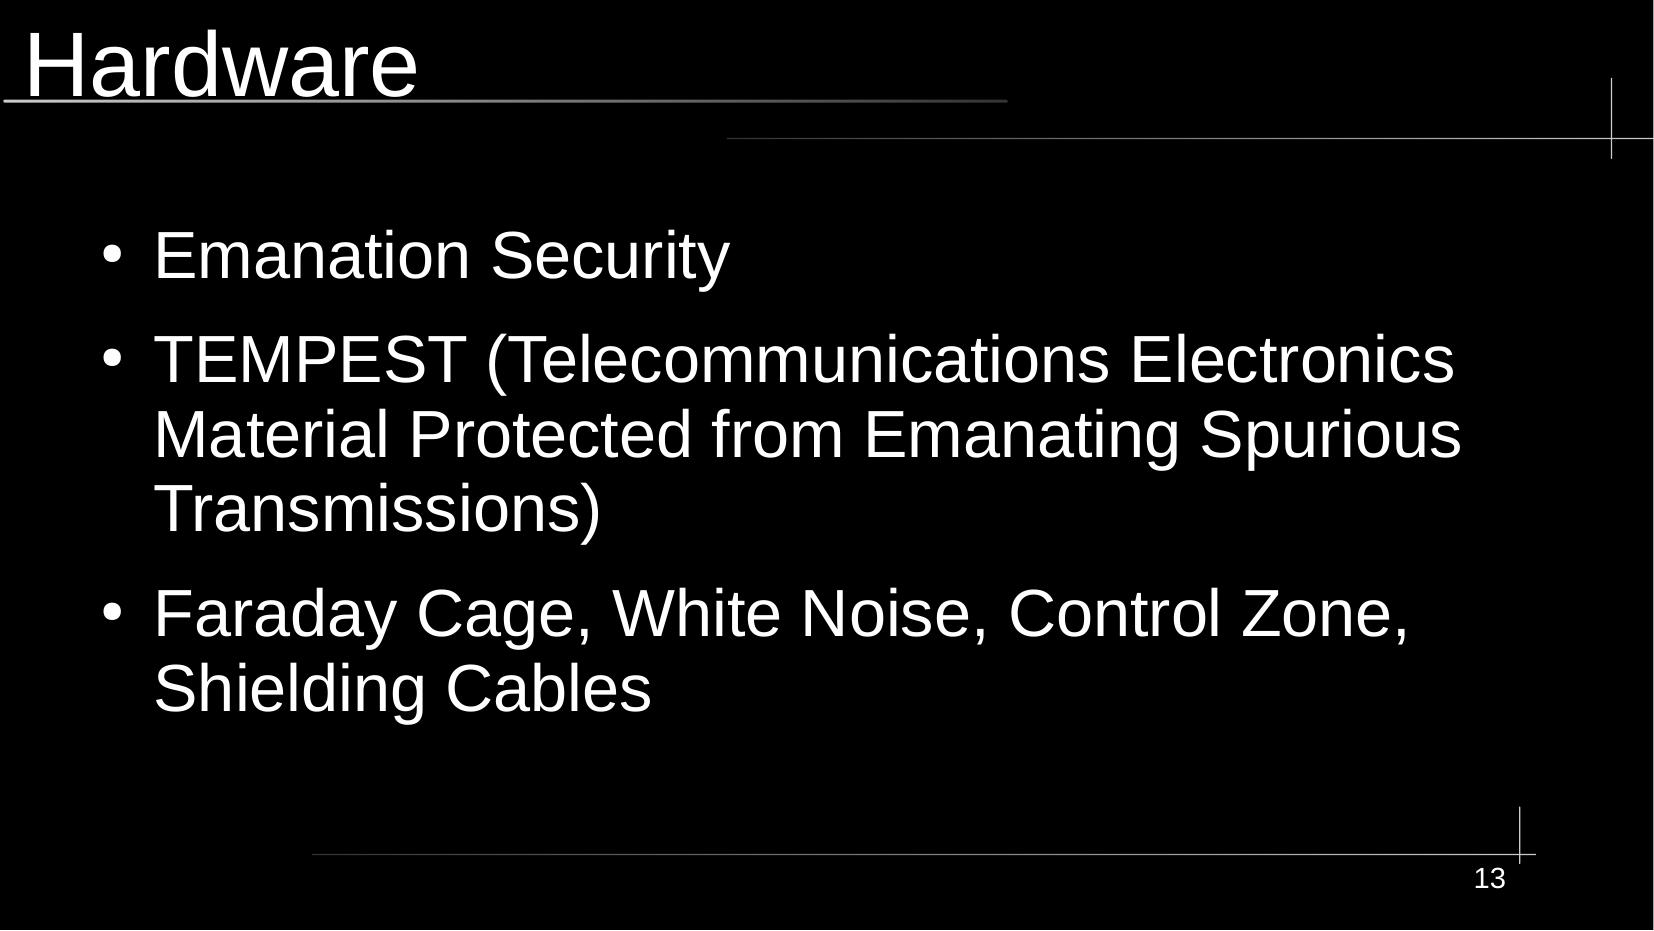

# Hardware
Emanation Security
TEMPEST (Telecommunications Electronics Material Protected from Emanating Spurious Transmissions)
Faraday Cage, White Noise, Control Zone, Shielding Cables
13